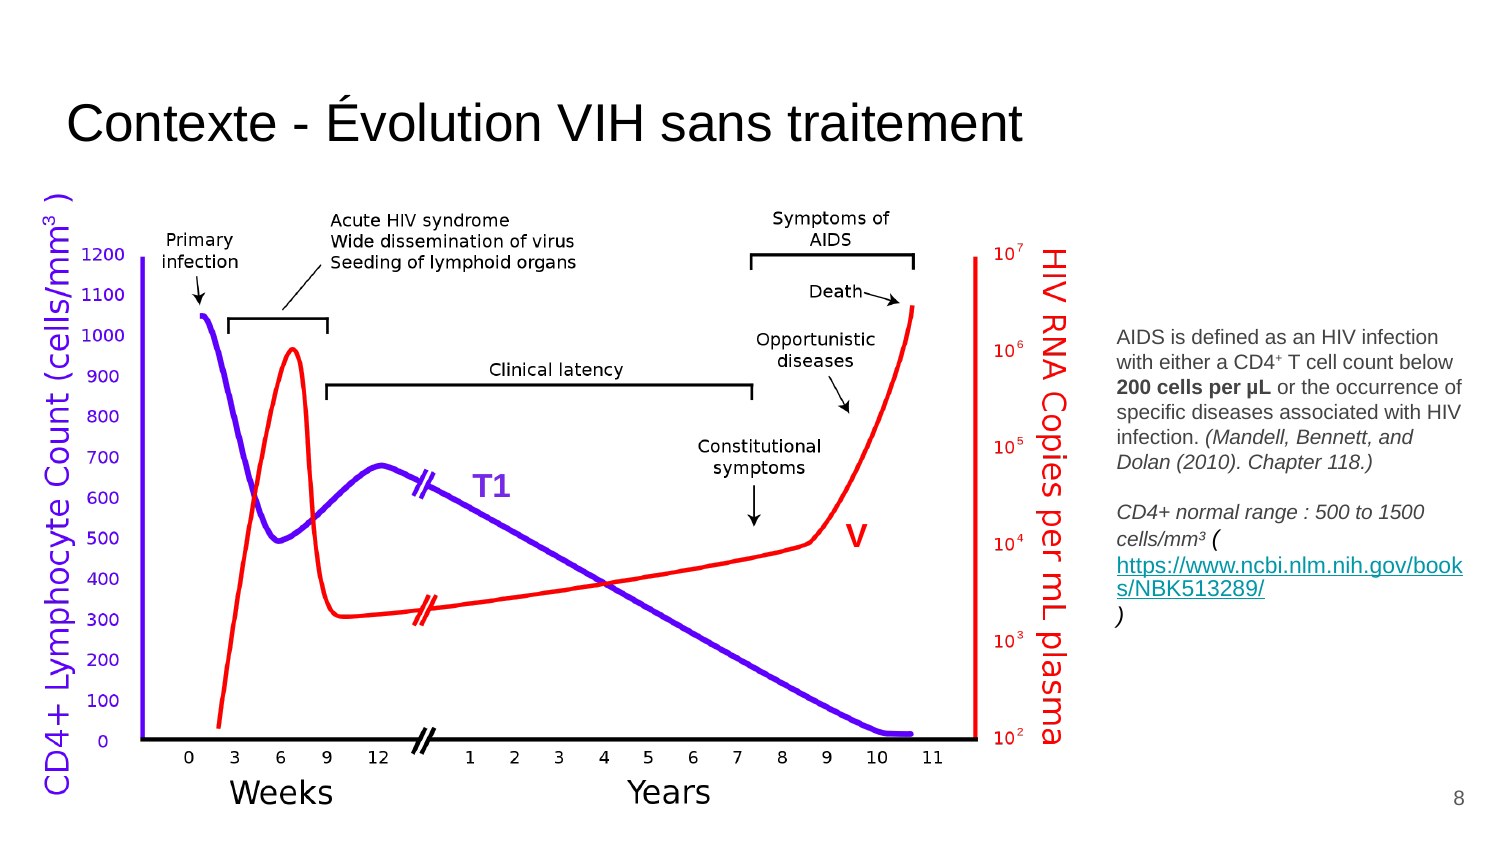

# Contexte - Évolution VIH sans traitement
AIDS is defined as an HIV infection with either a CD4+ T cell count below 200 cells per µL or the occurrence of specific diseases associated with HIV infection. (Mandell, Bennett, and Dolan (2010). Chapter 118.)
CD4+ normal range : 500 to 1500 cells/mm³ (https://www.ncbi.nlm.nih.gov/books/NBK513289/)
T1
V